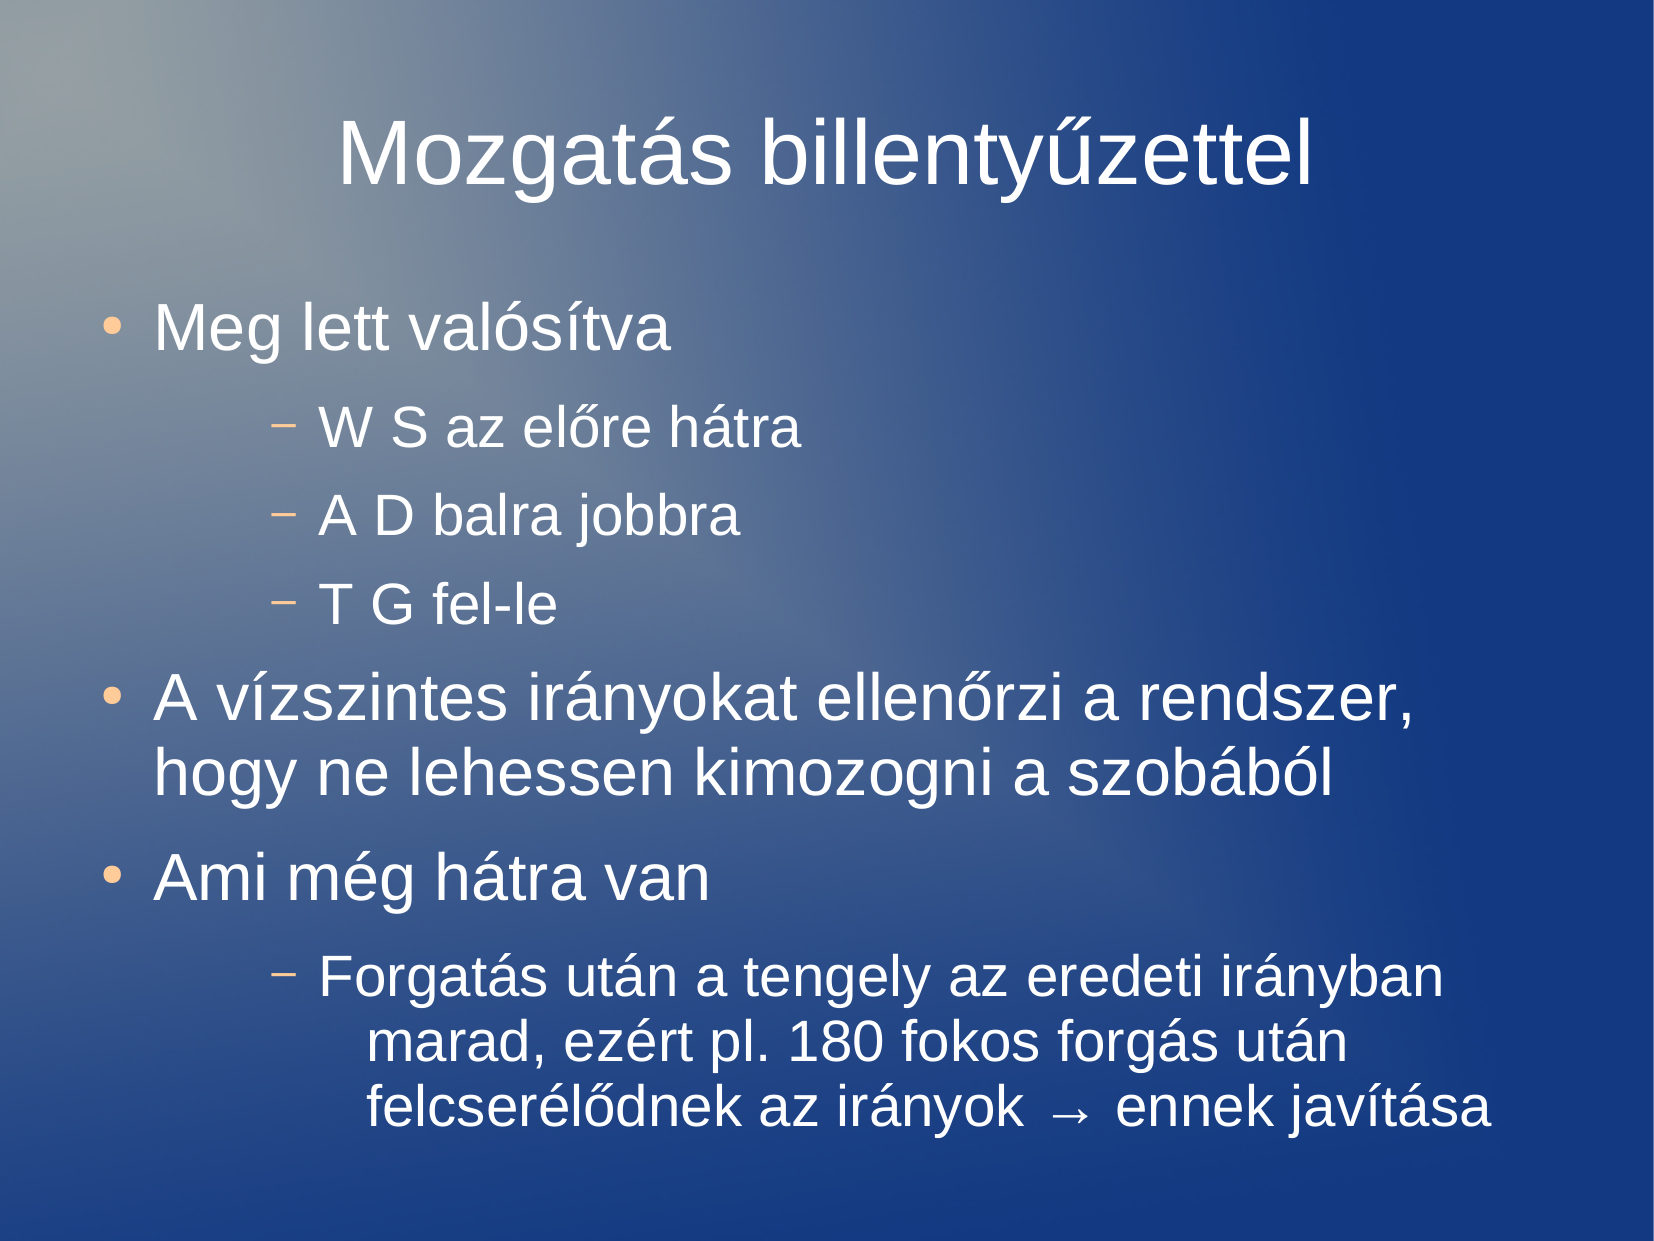

# Mozgatás billentyűzettel
Meg lett valósítva
W S az előre hátra
A D balra jobbra
T G fel-le
A vízszintes irányokat ellenőrzi a rendszer, hogy ne lehessen kimozogni a szobából
Ami még hátra van
Forgatás után a tengely az eredeti irányban marad, ezért pl. 180 fokos forgás után felcserélődnek az irányok → ennek javítása